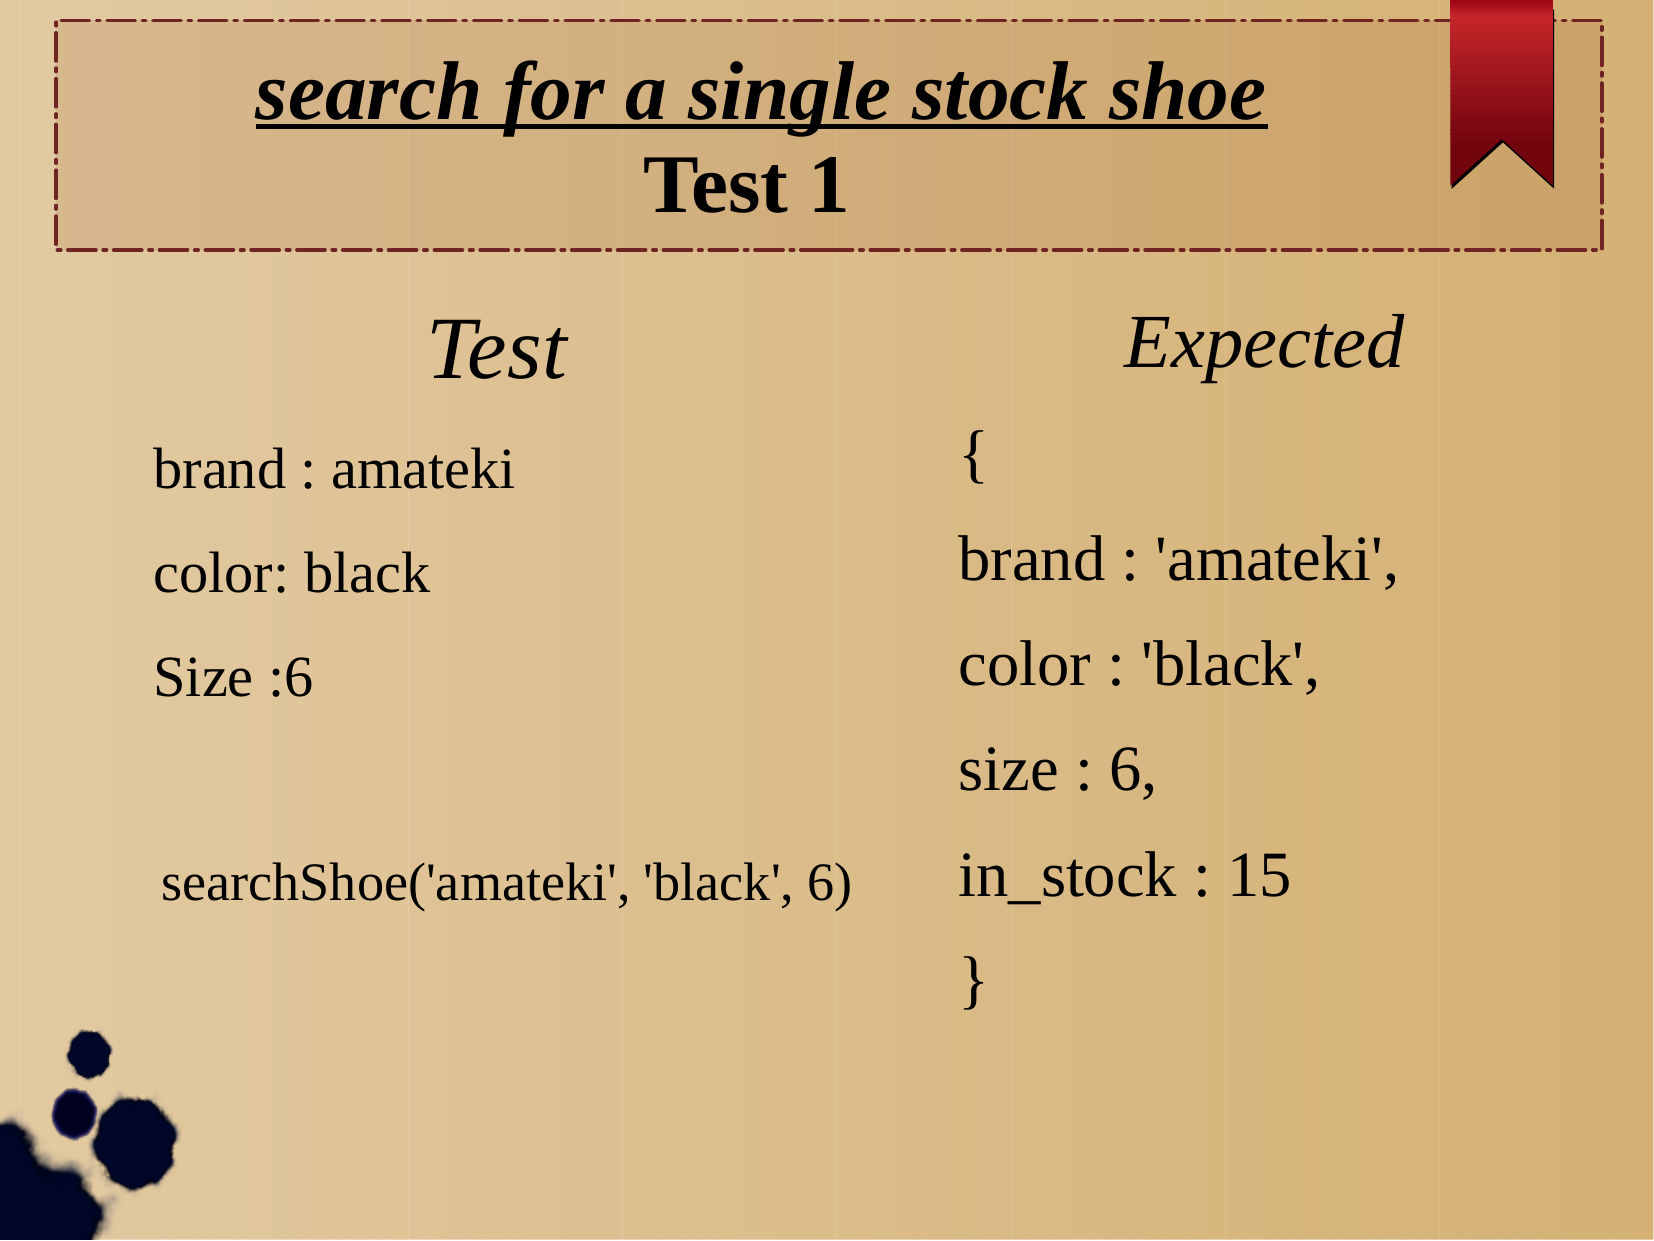

# search for a single stock shoe Test 1
Test
brand : amateki
color: black
Size :6
searchShoe('amateki', 'black', 6)
Expected
{
brand : 'amateki',
color : 'black',
size : 6,
in_stock : 15
}